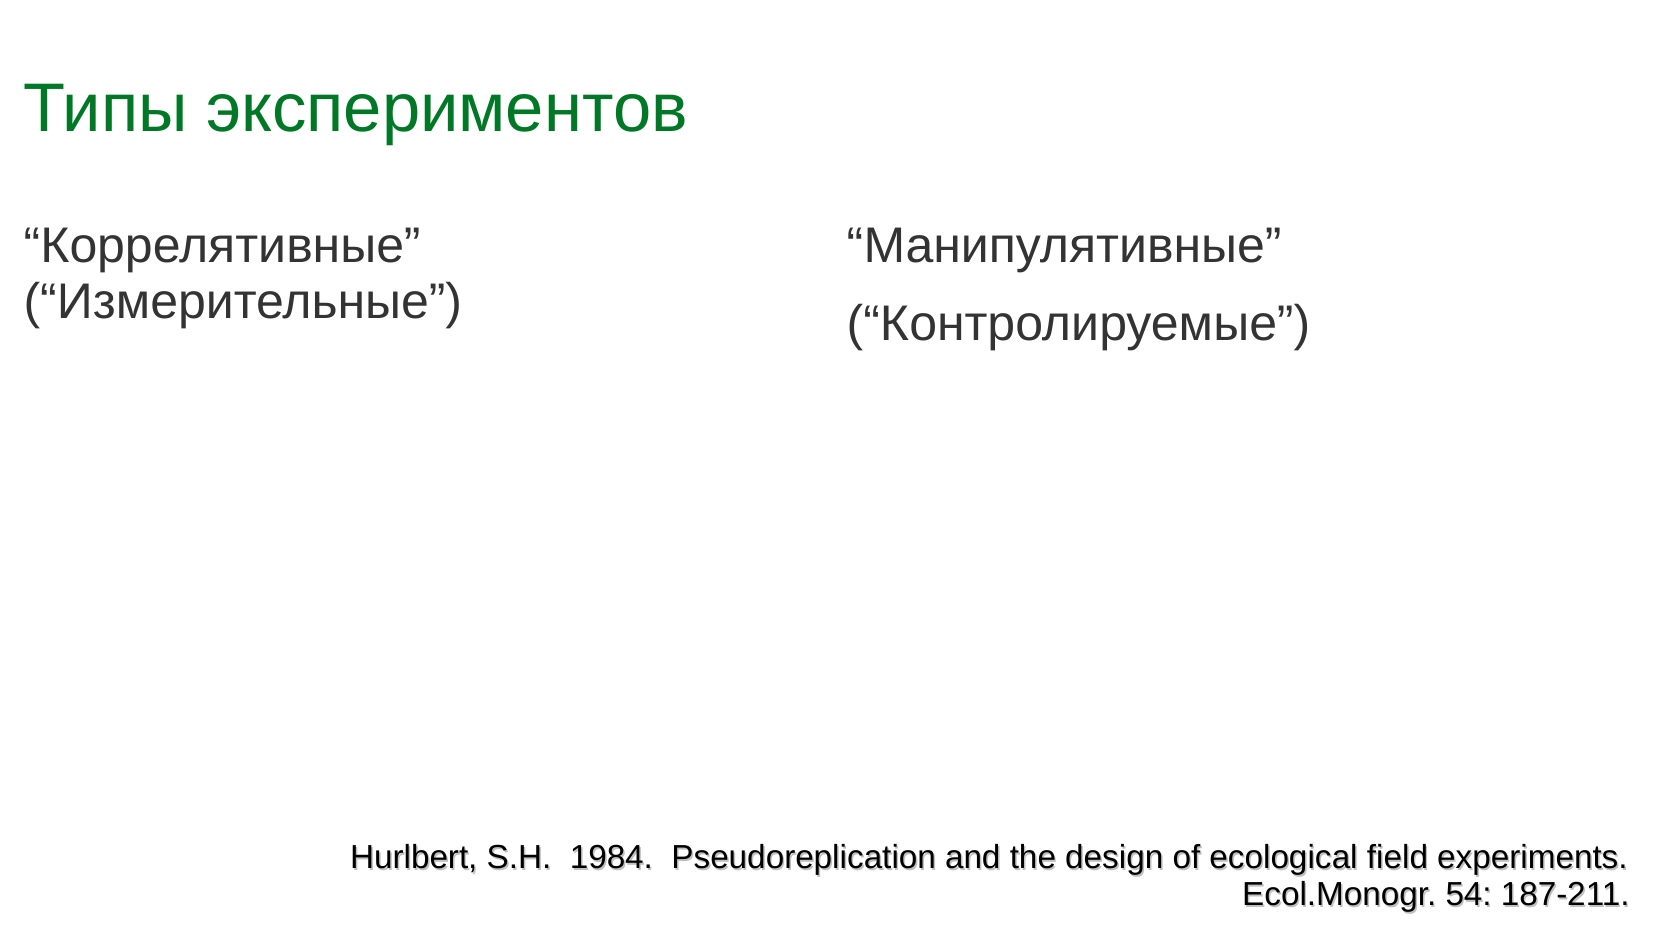

# Типы экспериментов
“Коррелятивные” (“Измерительные”)
“Манипулятивные”
(“Контролируемые”)
Hurlbert, S.H. 1984. Pseudoreplication and the design of ecological field experiments.
Ecol.Monogr. 54: 187-211.